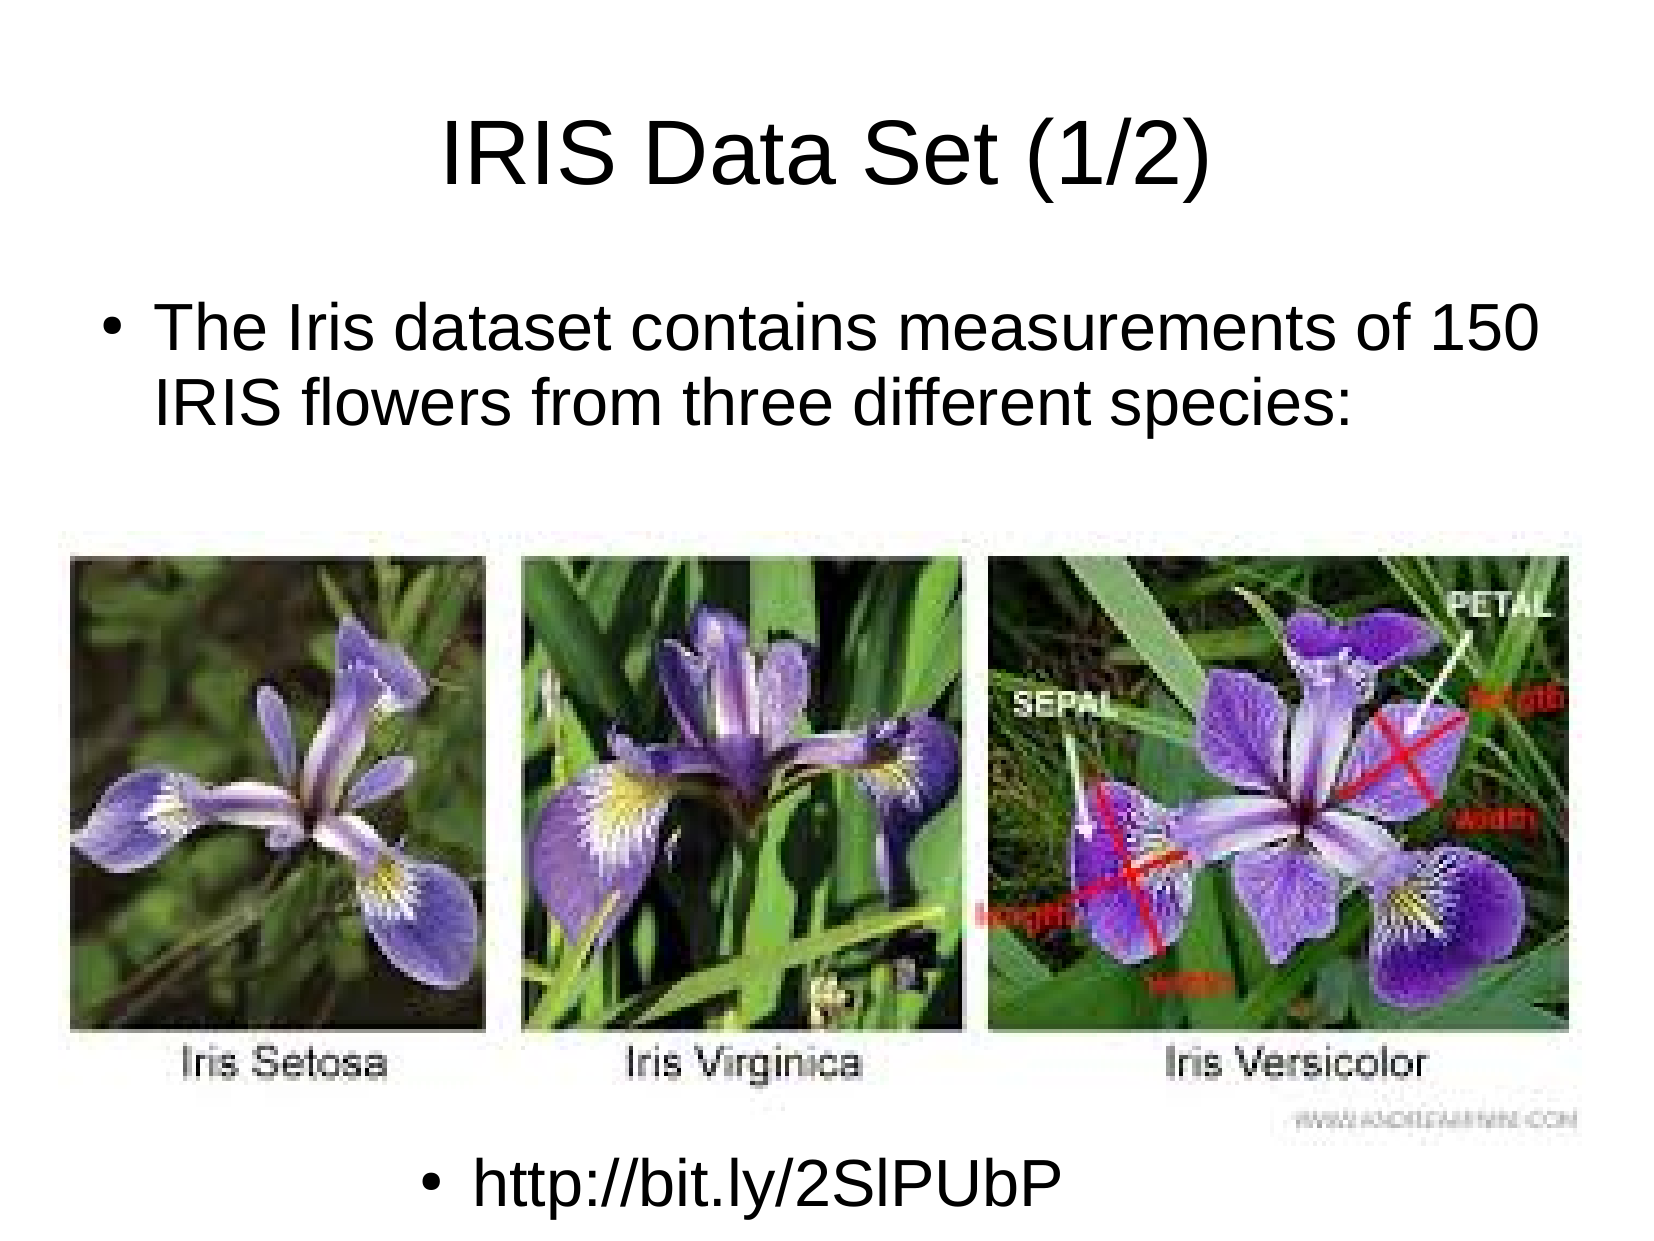

# IRIS Data Set (1/2)
The Iris dataset contains measurements of 150 IRIS flowers from three different species:
http://bit.ly/2SlPUbP